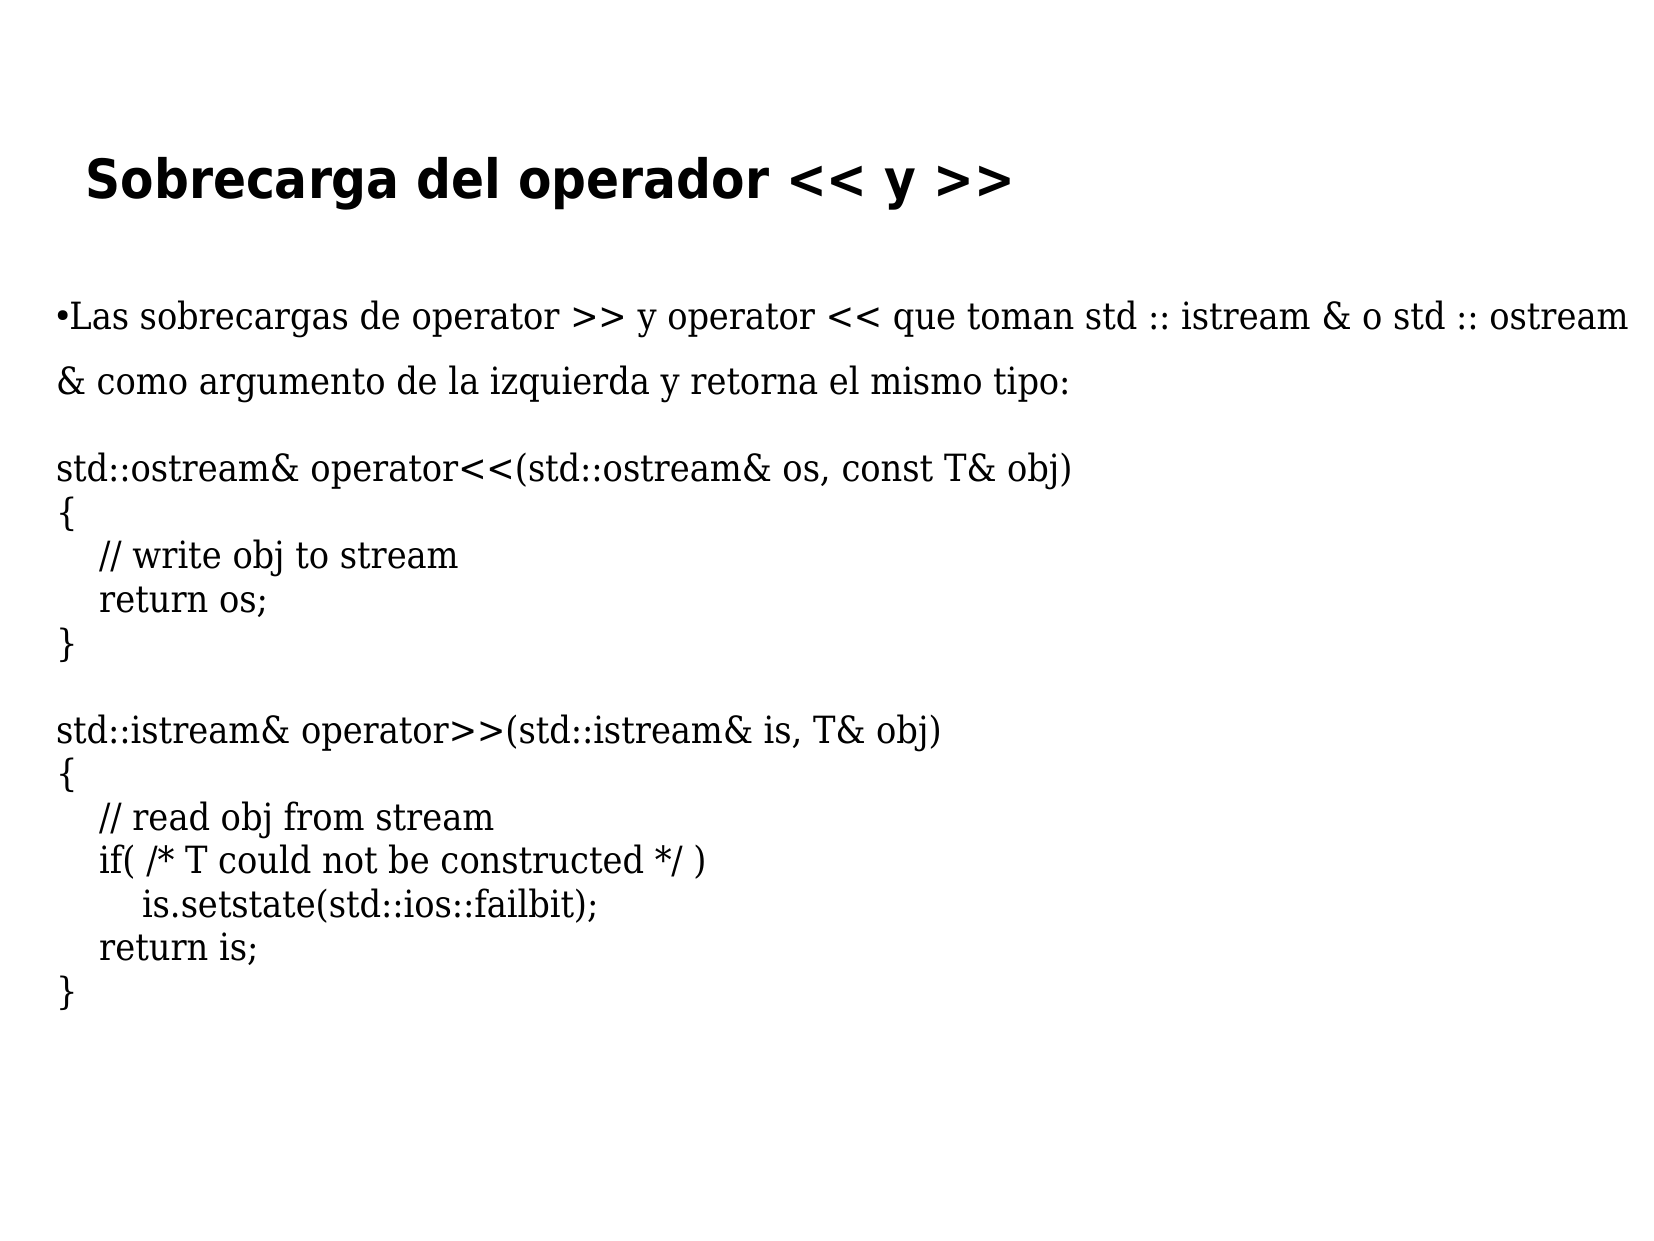

Sobrecarga del operador << y >>
Las sobrecargas de operator >> y operator << que toman std :: istream & o std :: ostream & como argumento de la izquierda y retorna el mismo tipo:
std::ostream& operator<<(std::ostream& os, const T& obj)
{
 // write obj to stream
 return os;
}
std::istream& operator>>(std::istream& is, T& obj)
{
 // read obj from stream
 if( /* T could not be constructed */ )
 is.setstate(std::ios::failbit);
 return is;
}